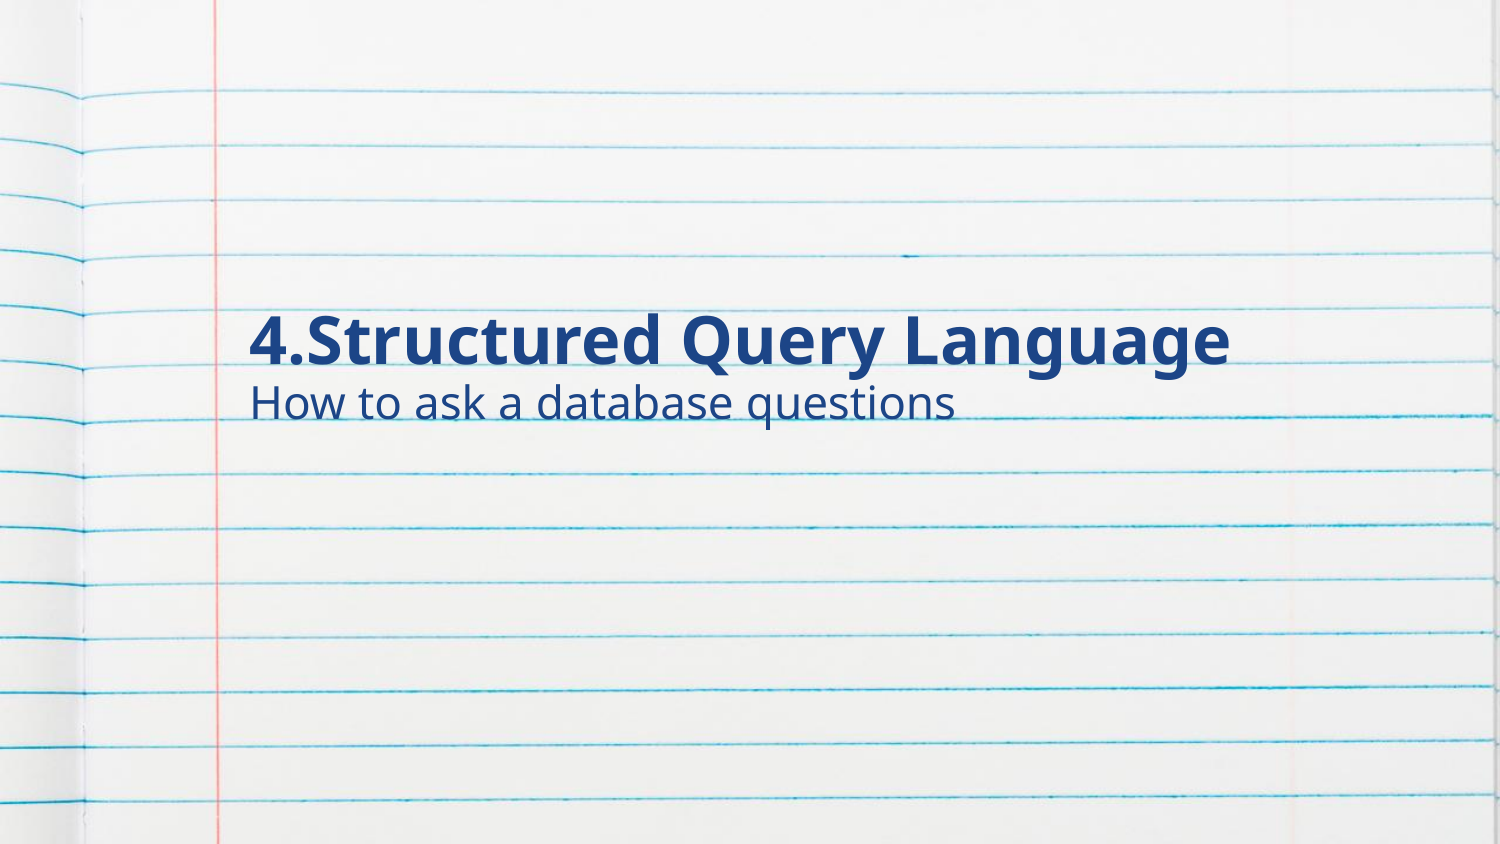

# 4.Structured Query Language
How to ask a database questions